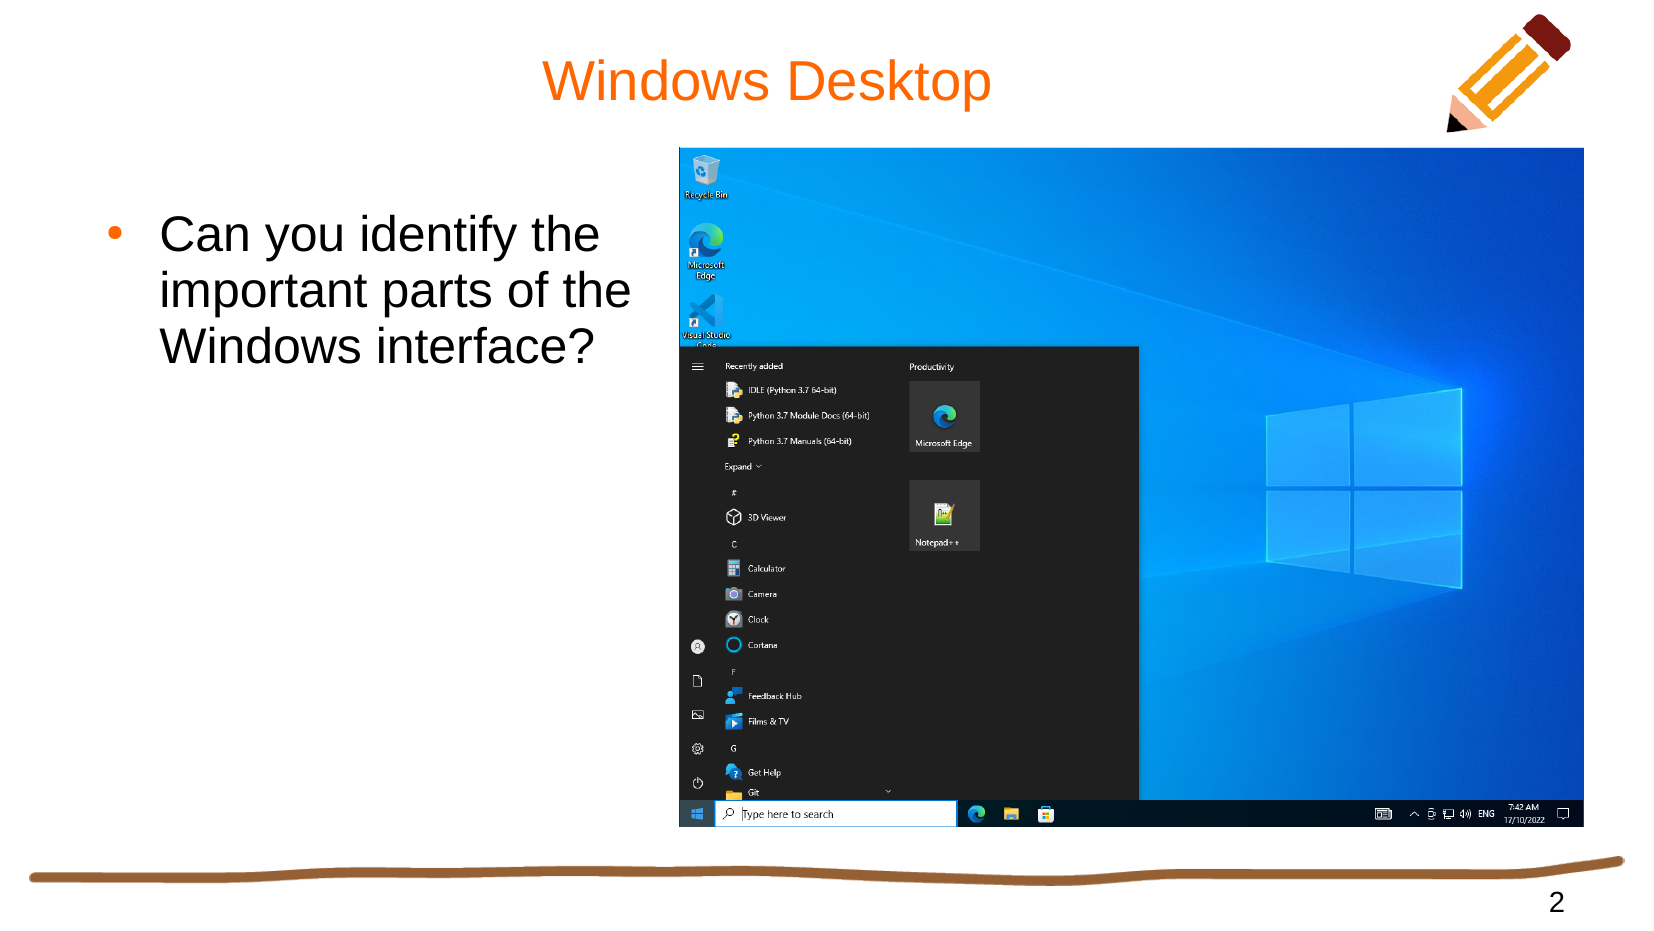

# Windows Desktop
Can you identify the important parts of the Windows interface?
Windows Key
2